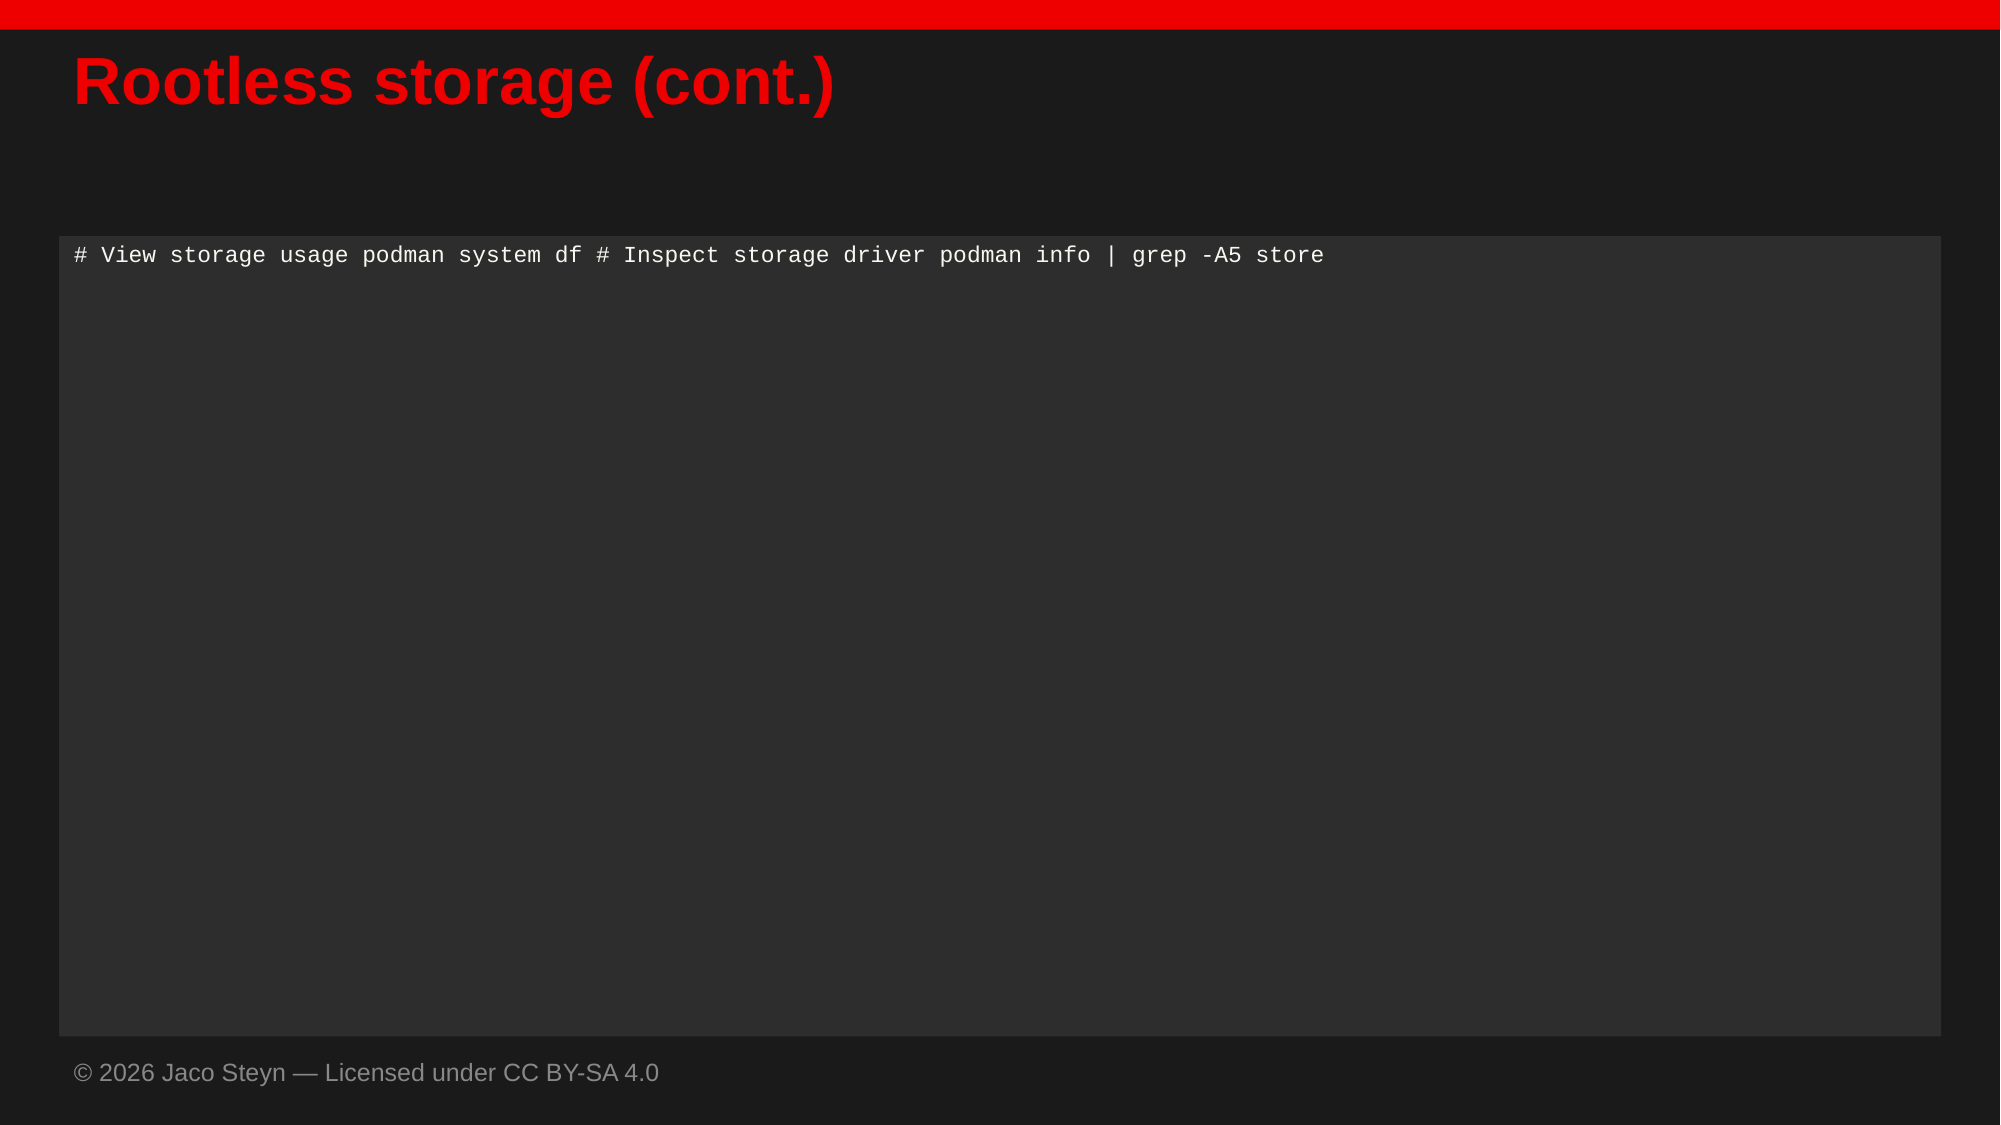

Rootless storage (cont.)
# View storage usage podman system df # Inspect storage driver podman info | grep -A5 store
© 2026 Jaco Steyn — Licensed under CC BY-SA 4.0